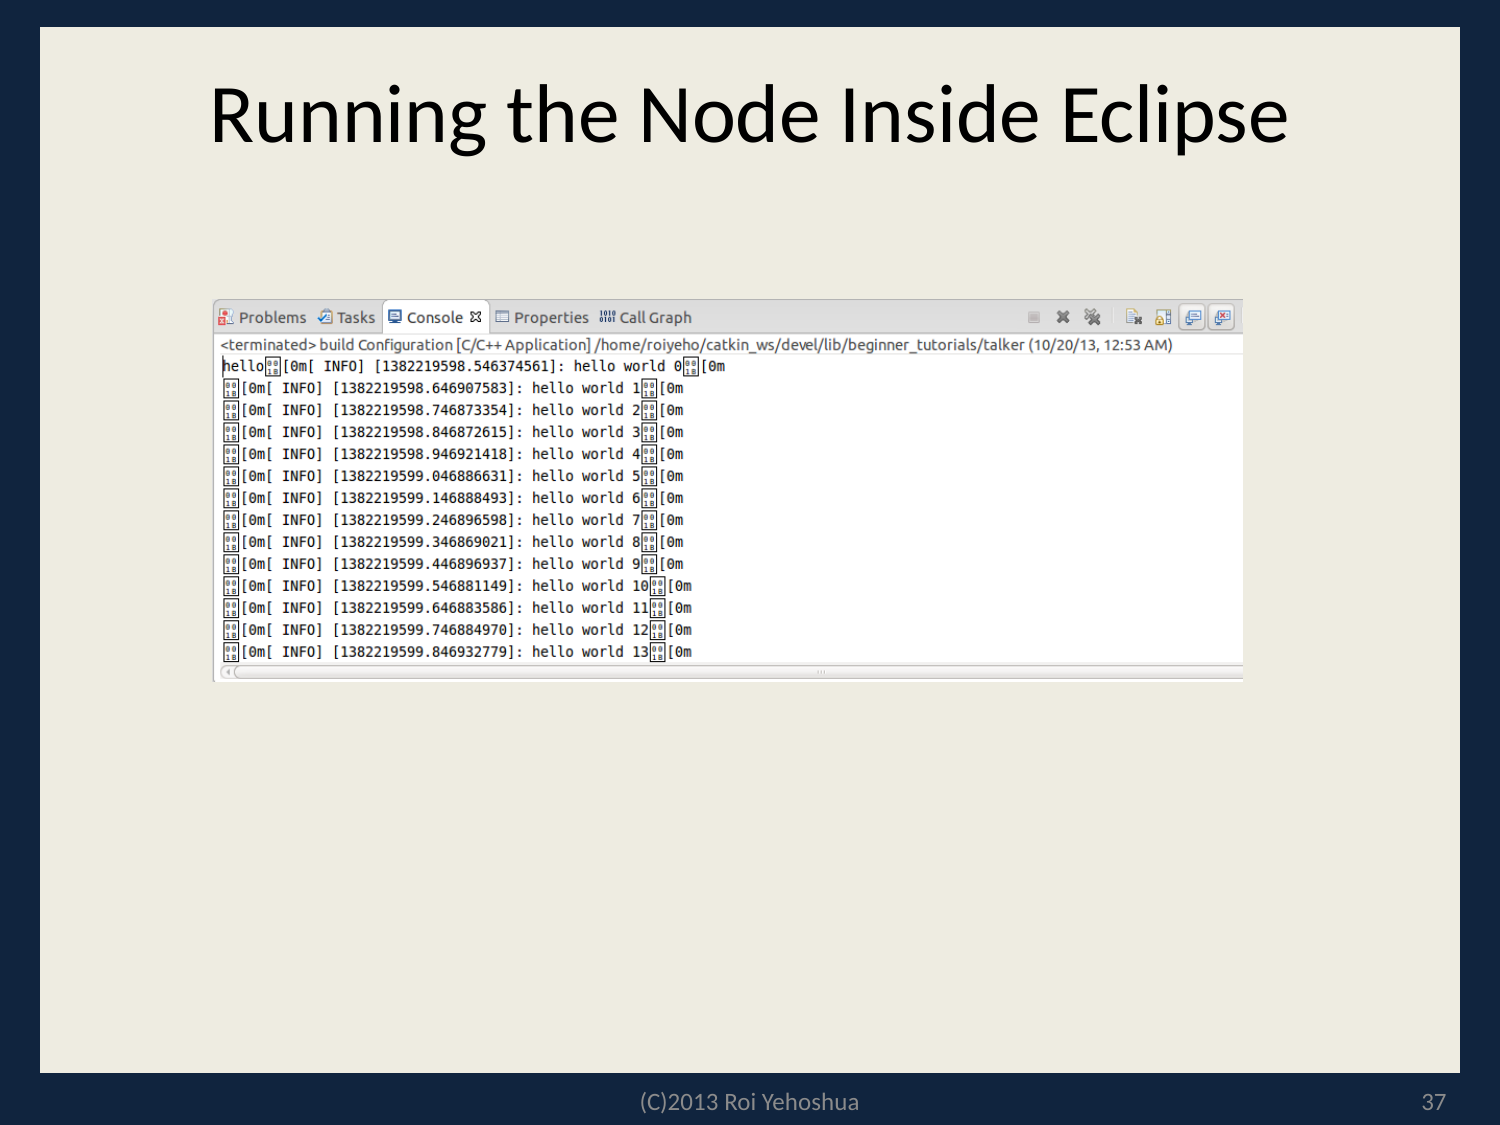

# Running the Node Inside Eclipse
(C)2013 Roi Yehoshua